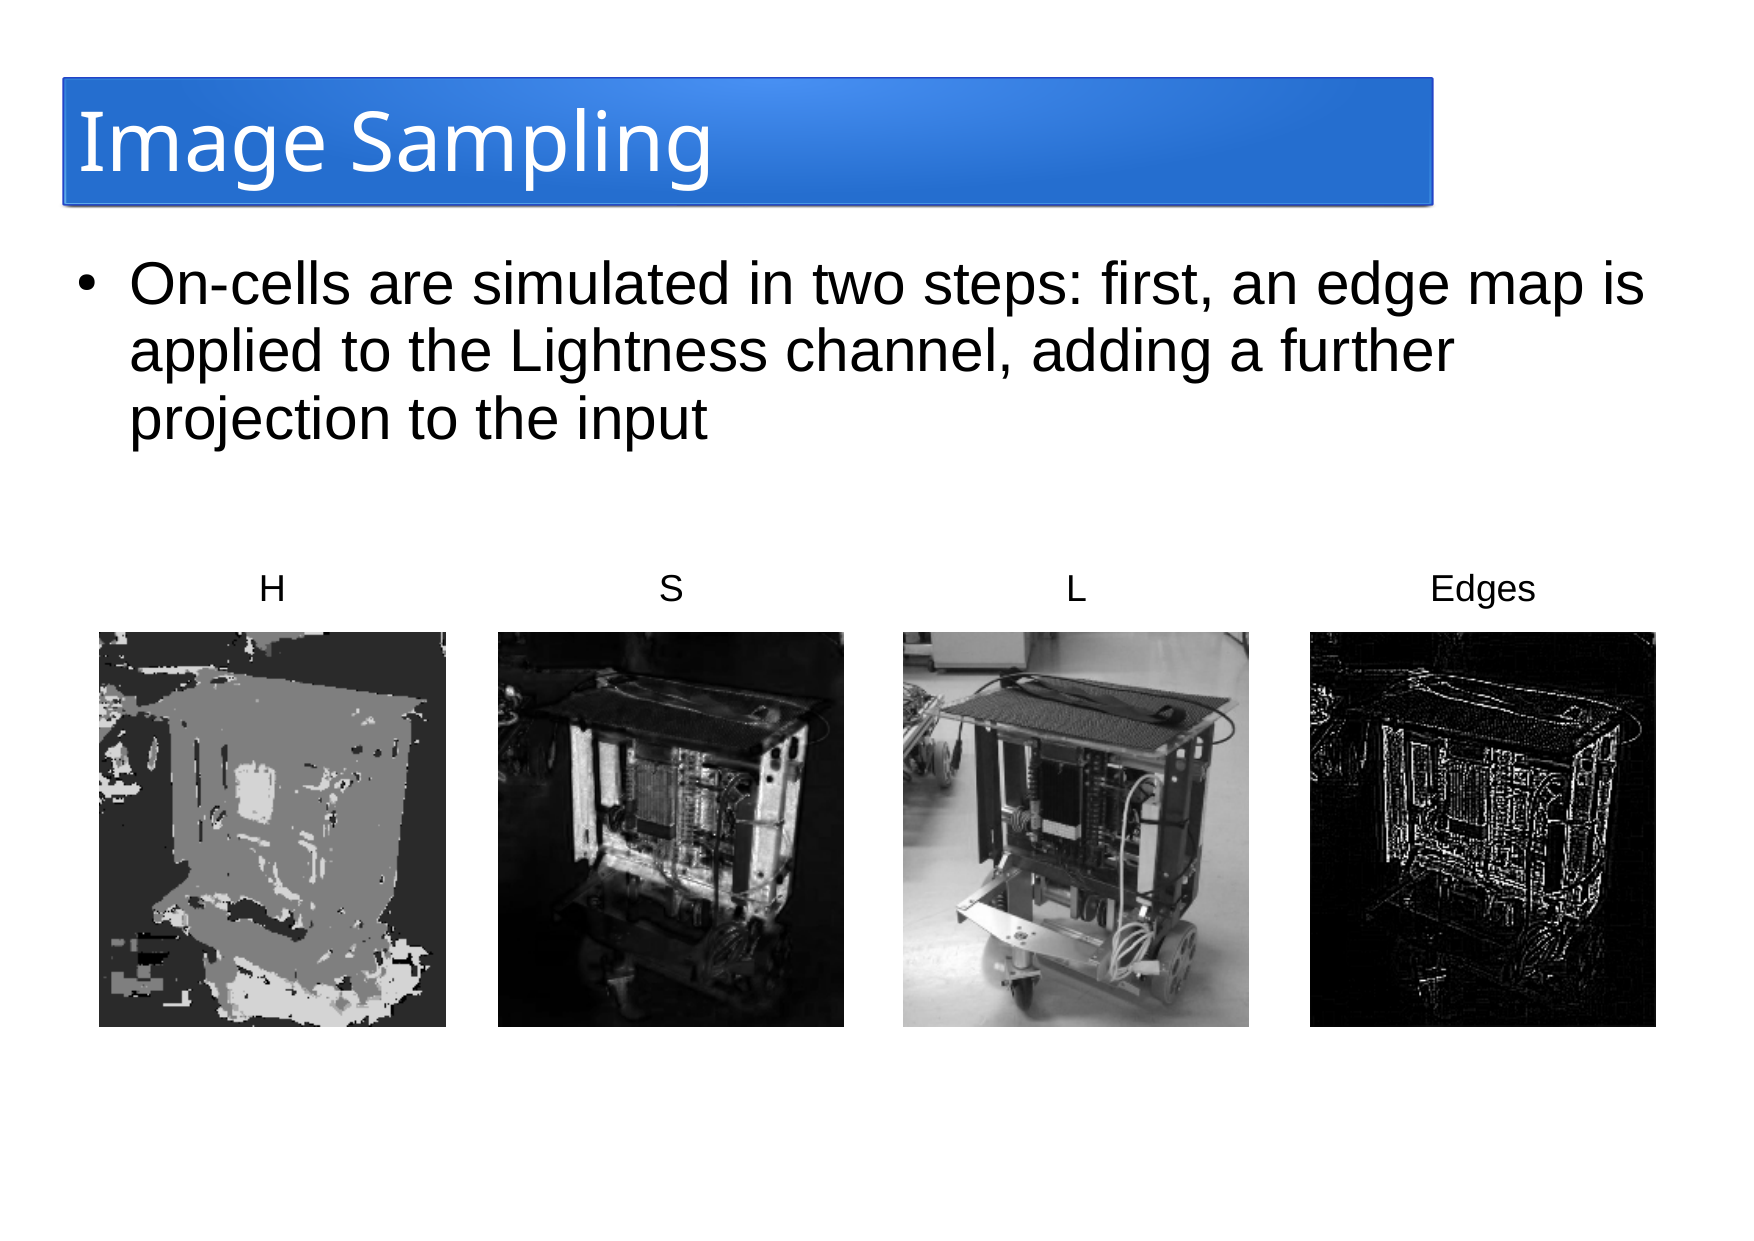

# Image Sampling
On-cells are simulated in two steps: first, an edge map is applied to the Lightness channel, adding a further projection to the input
H
S
L
Edges